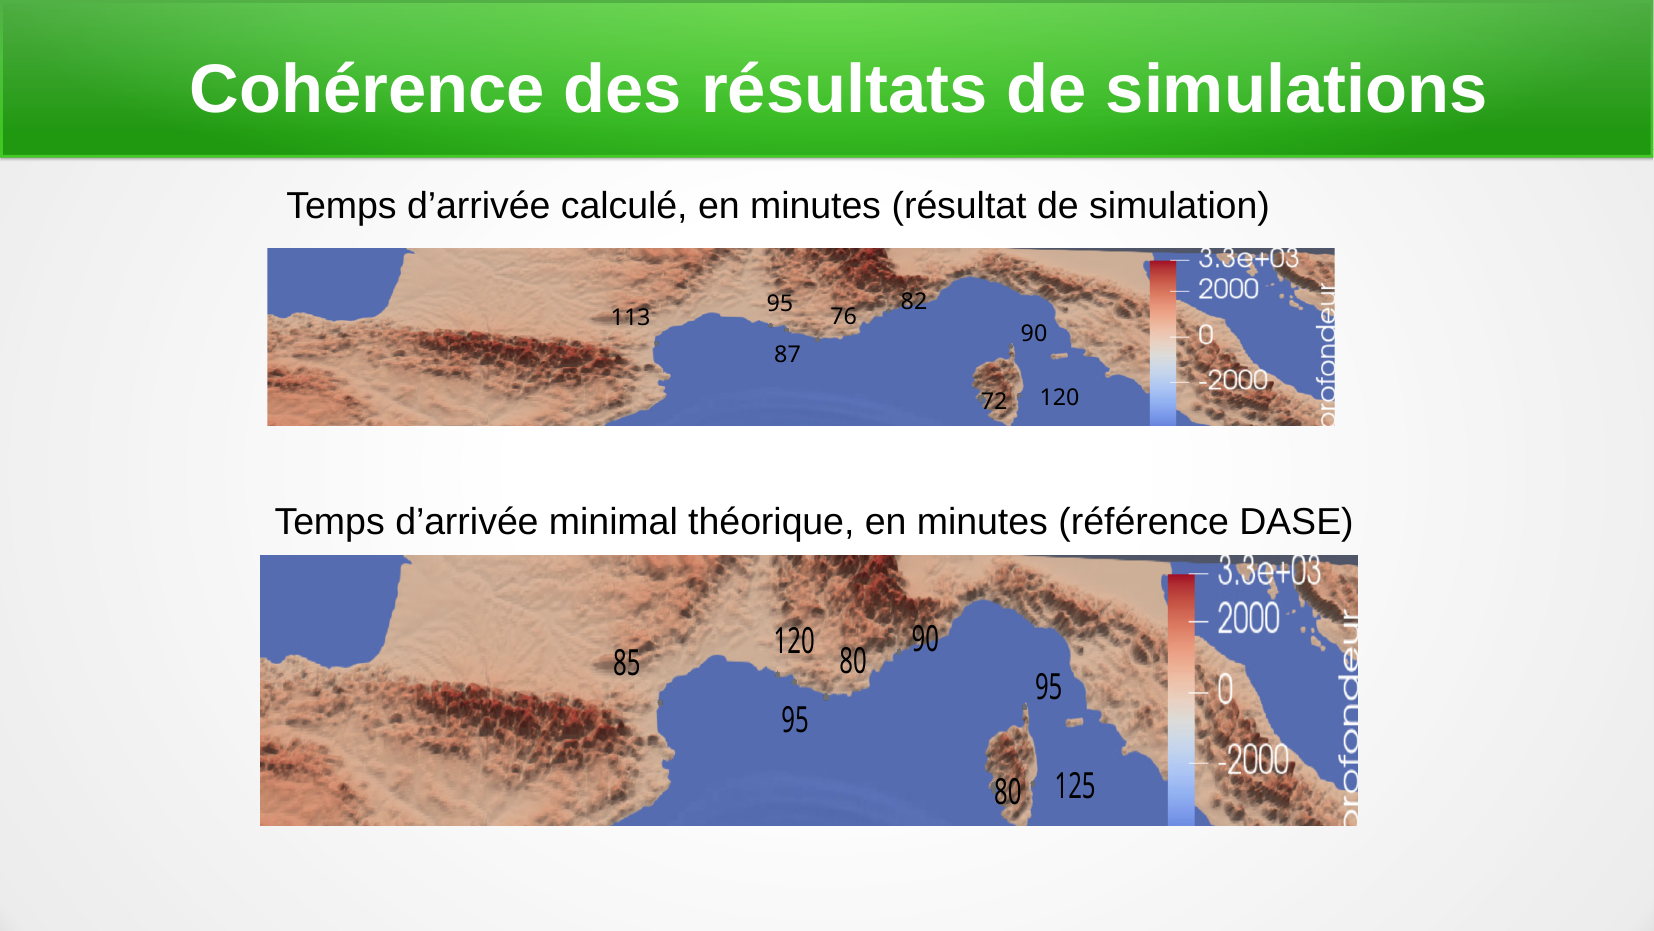

# Cohérence des résultats de simulations
Temps d’arrivée calculé, en minutes (résultat de simulation)
Temps d’arrivée minimal théorique, en minutes (référence DASE)